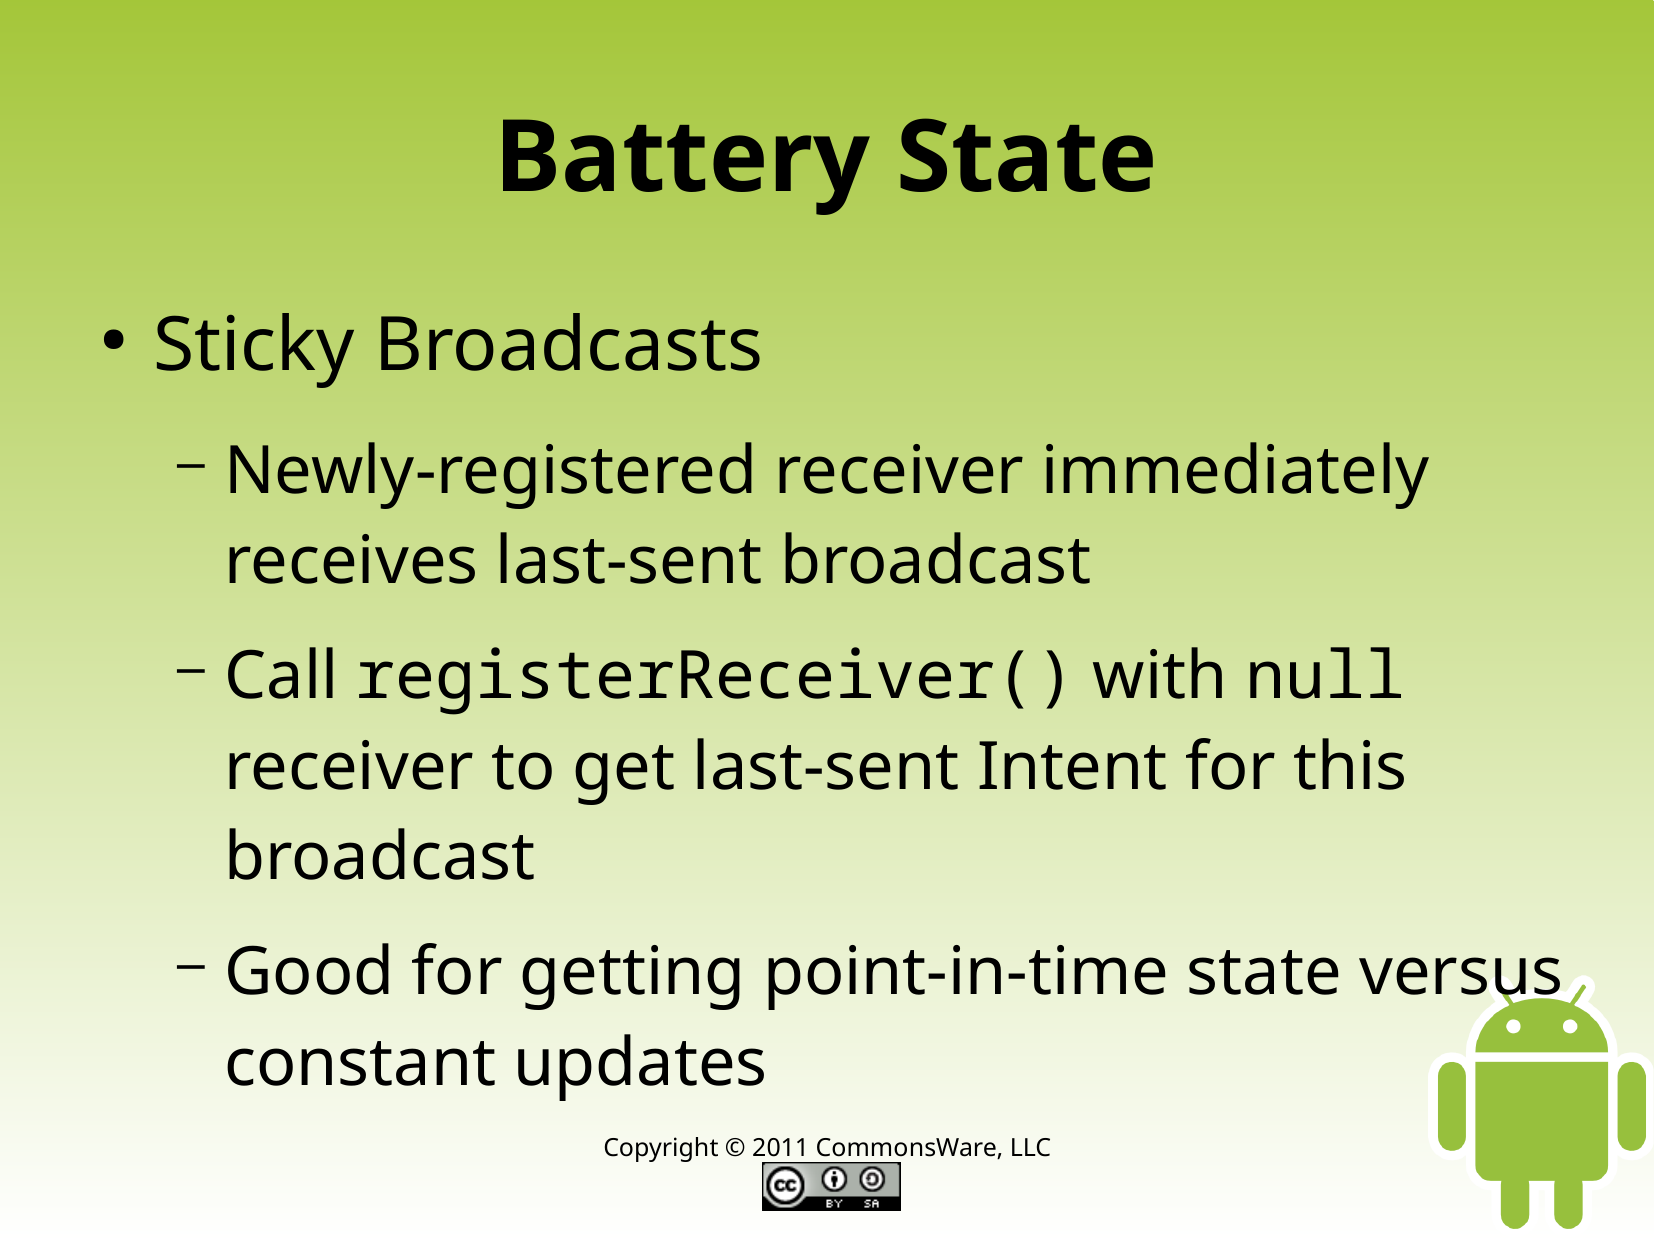

# Battery State
Sticky Broadcasts
Newly-registered receiver immediately receives last-sent broadcast
Call registerReceiver() with null receiver to get last-sent Intent for this broadcast
Good for getting point-in-time state versus constant updates